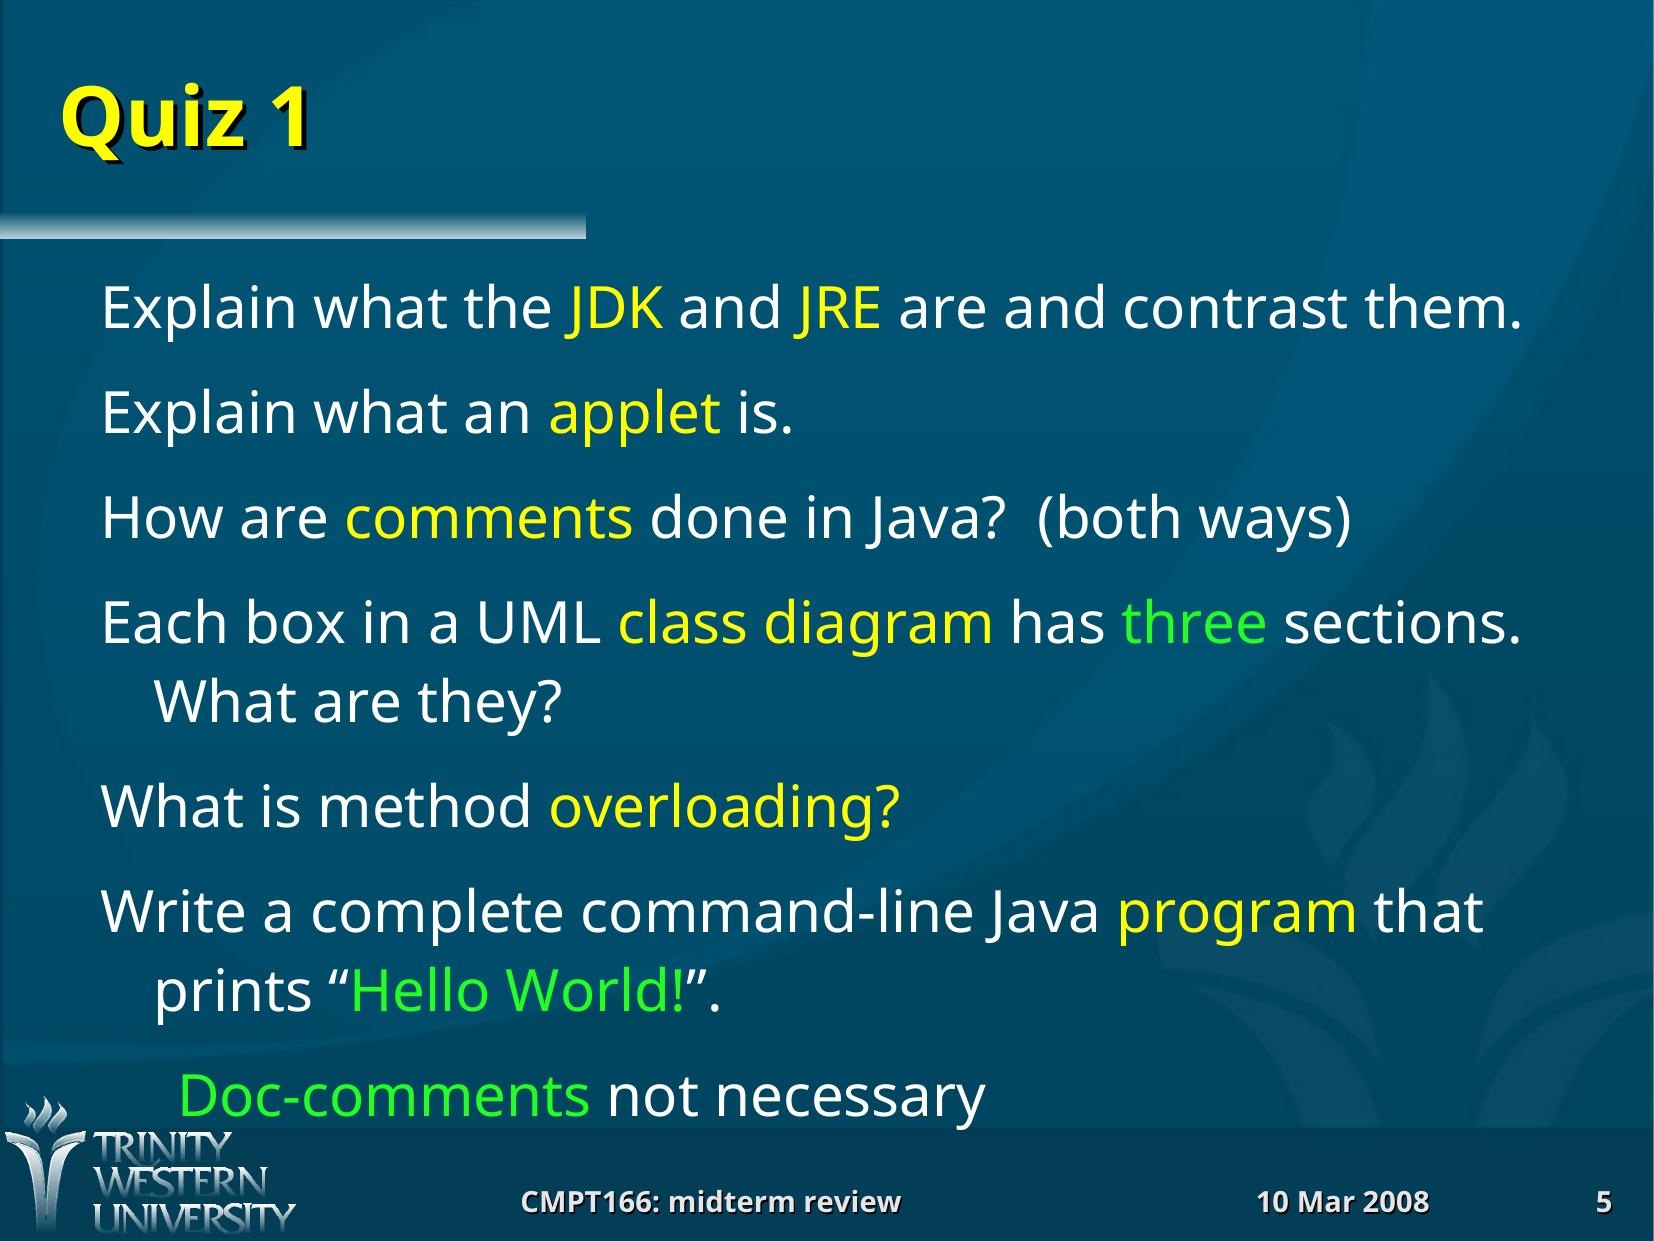

# Quiz 1
Explain what the JDK and JRE are and contrast them.
Explain what an applet is.
How are comments done in Java? (both ways)
Each box in a UML class diagram has three sections. What are they?
What is method overloading?
Write a complete command-line Java program that prints “Hello World!”.
Doc-comments not necessary
CMPT166: midterm review
10 Mar 2008
5